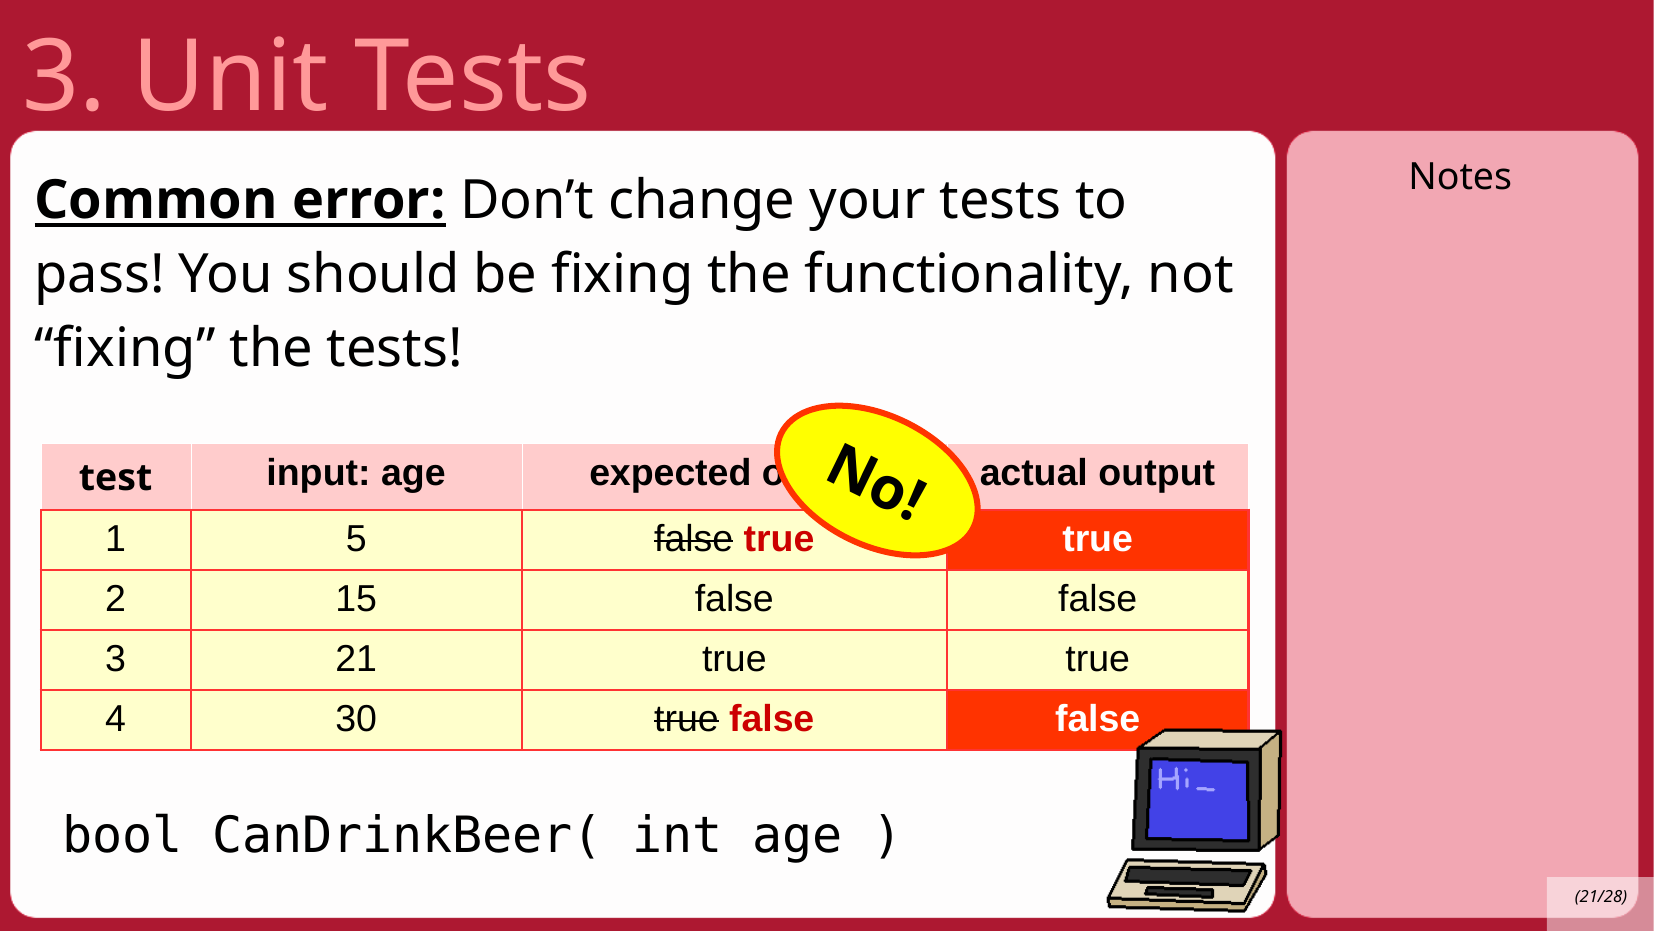

# 3. Unit Tests
Notes
Common error: Don’t change your tests to pass! You should be fixing the functionality, not “fixing” the tests!
No!
| test | input: age | expected output | actual output |
| --- | --- | --- | --- |
| 1 | 5 | false true | true |
| 2 | 15 | false | false |
| 3 | 21 | true | true |
| 4 | 30 | true false | false |
bool CanDrinkBeer( int age )